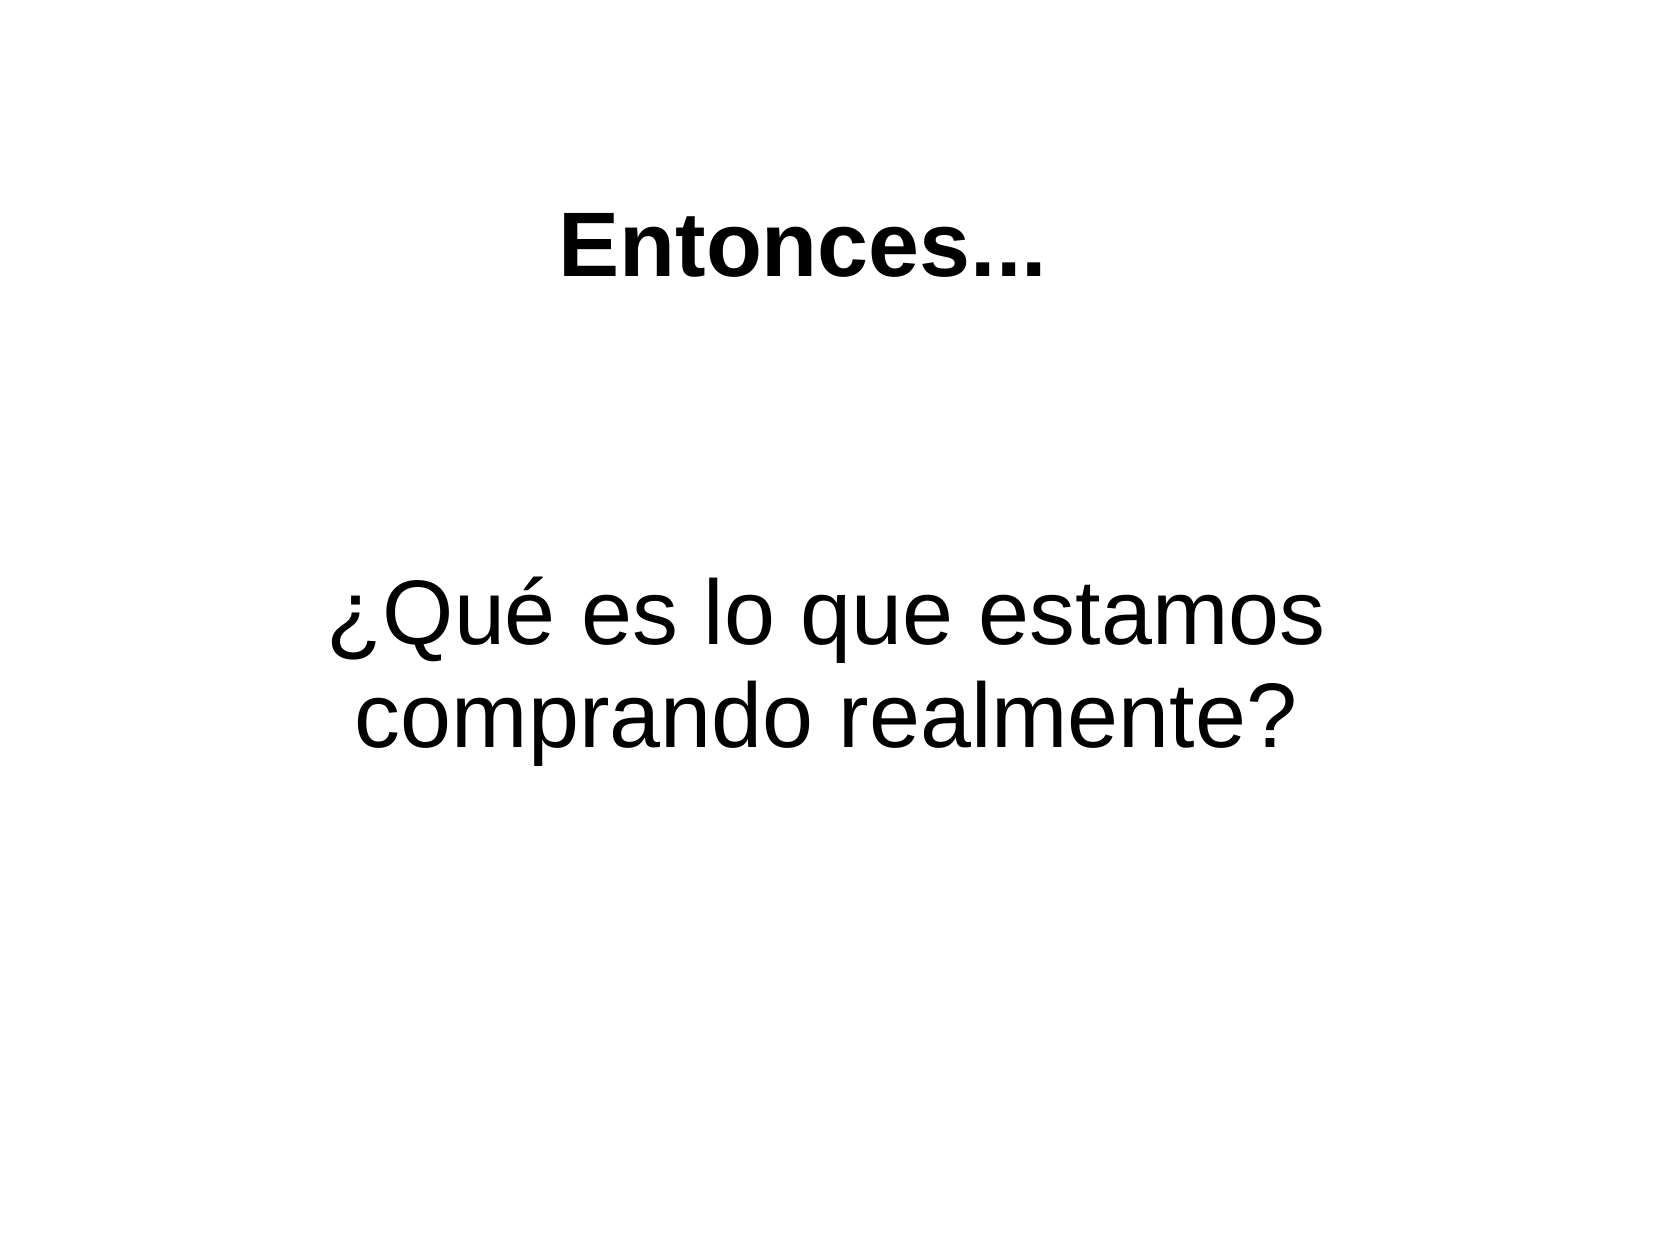

# Entonces...
¿Qué es lo que estamos
comprando realmente?